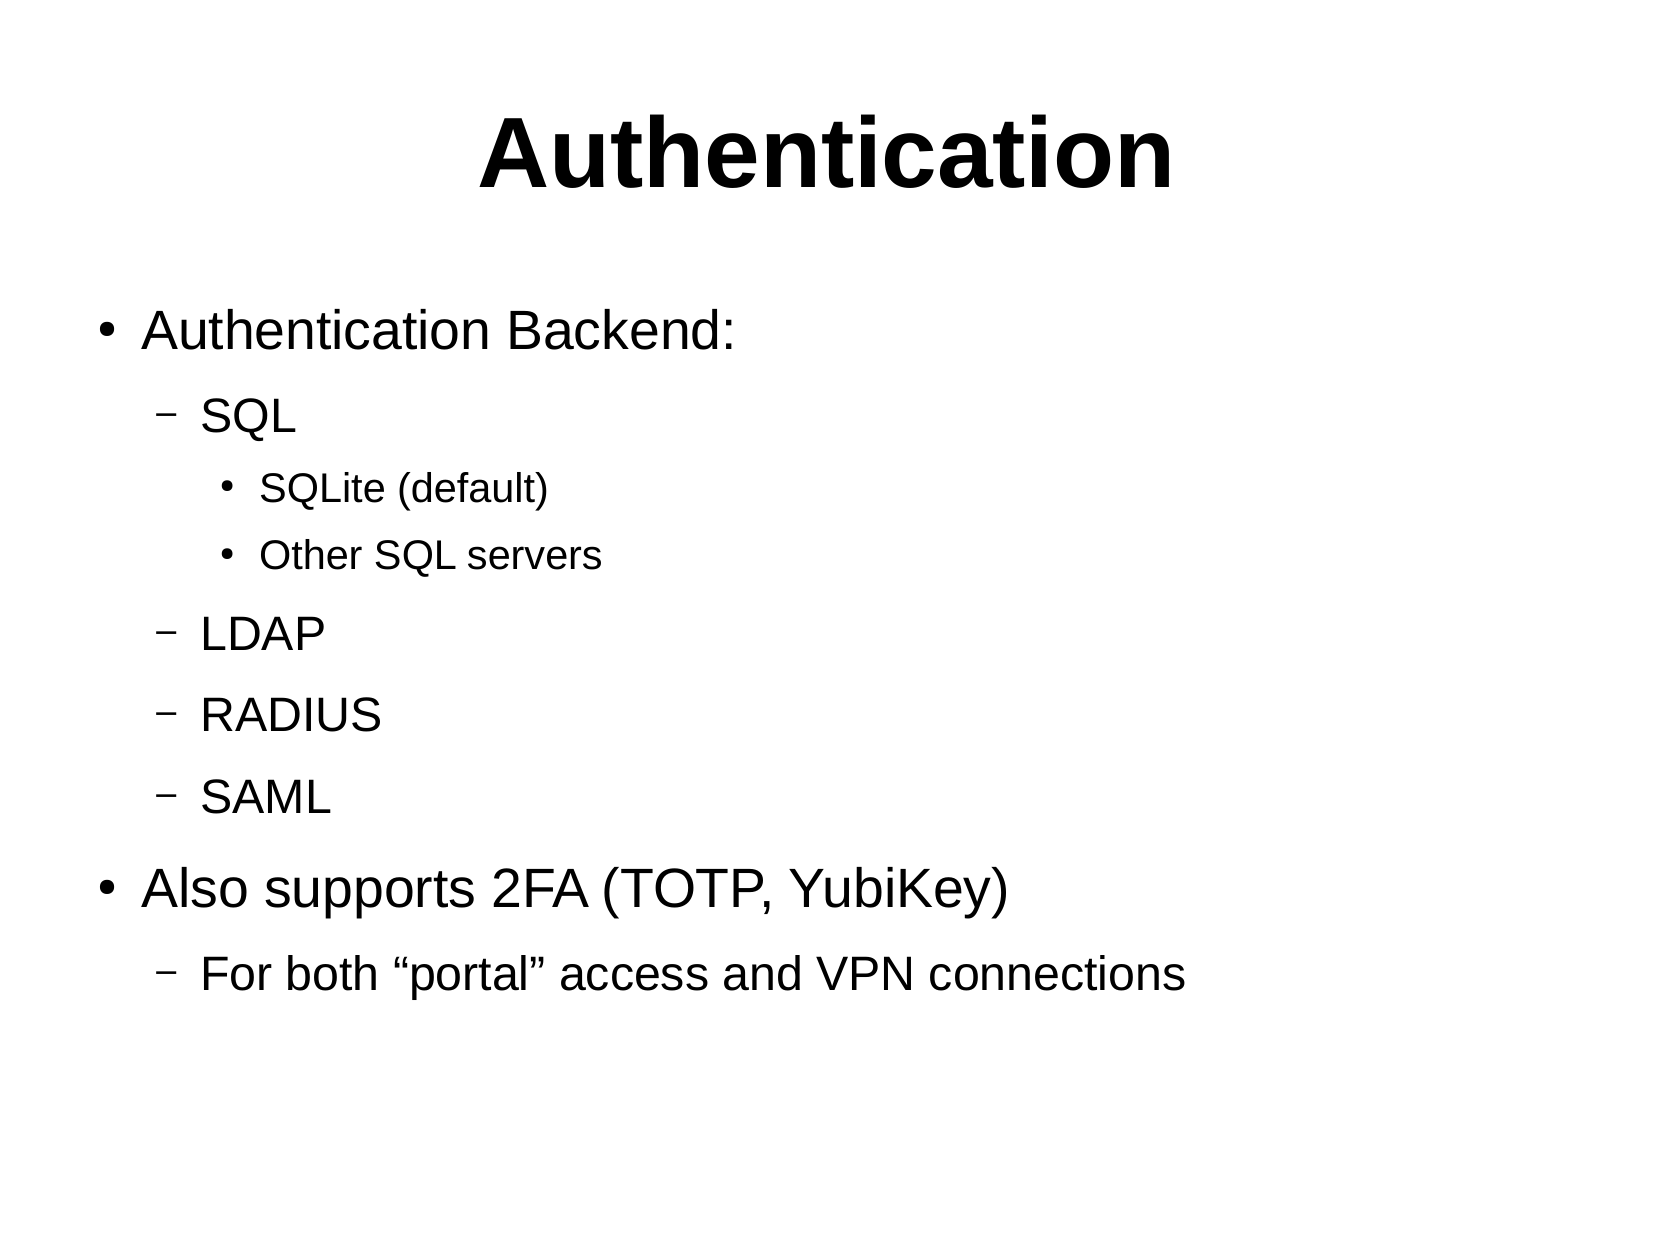

# Authentication
Authentication Backend:
SQL
SQLite (default)
Other SQL servers
LDAP
RADIUS
SAML
Also supports 2FA (TOTP, YubiKey)
For both “portal” access and VPN connections